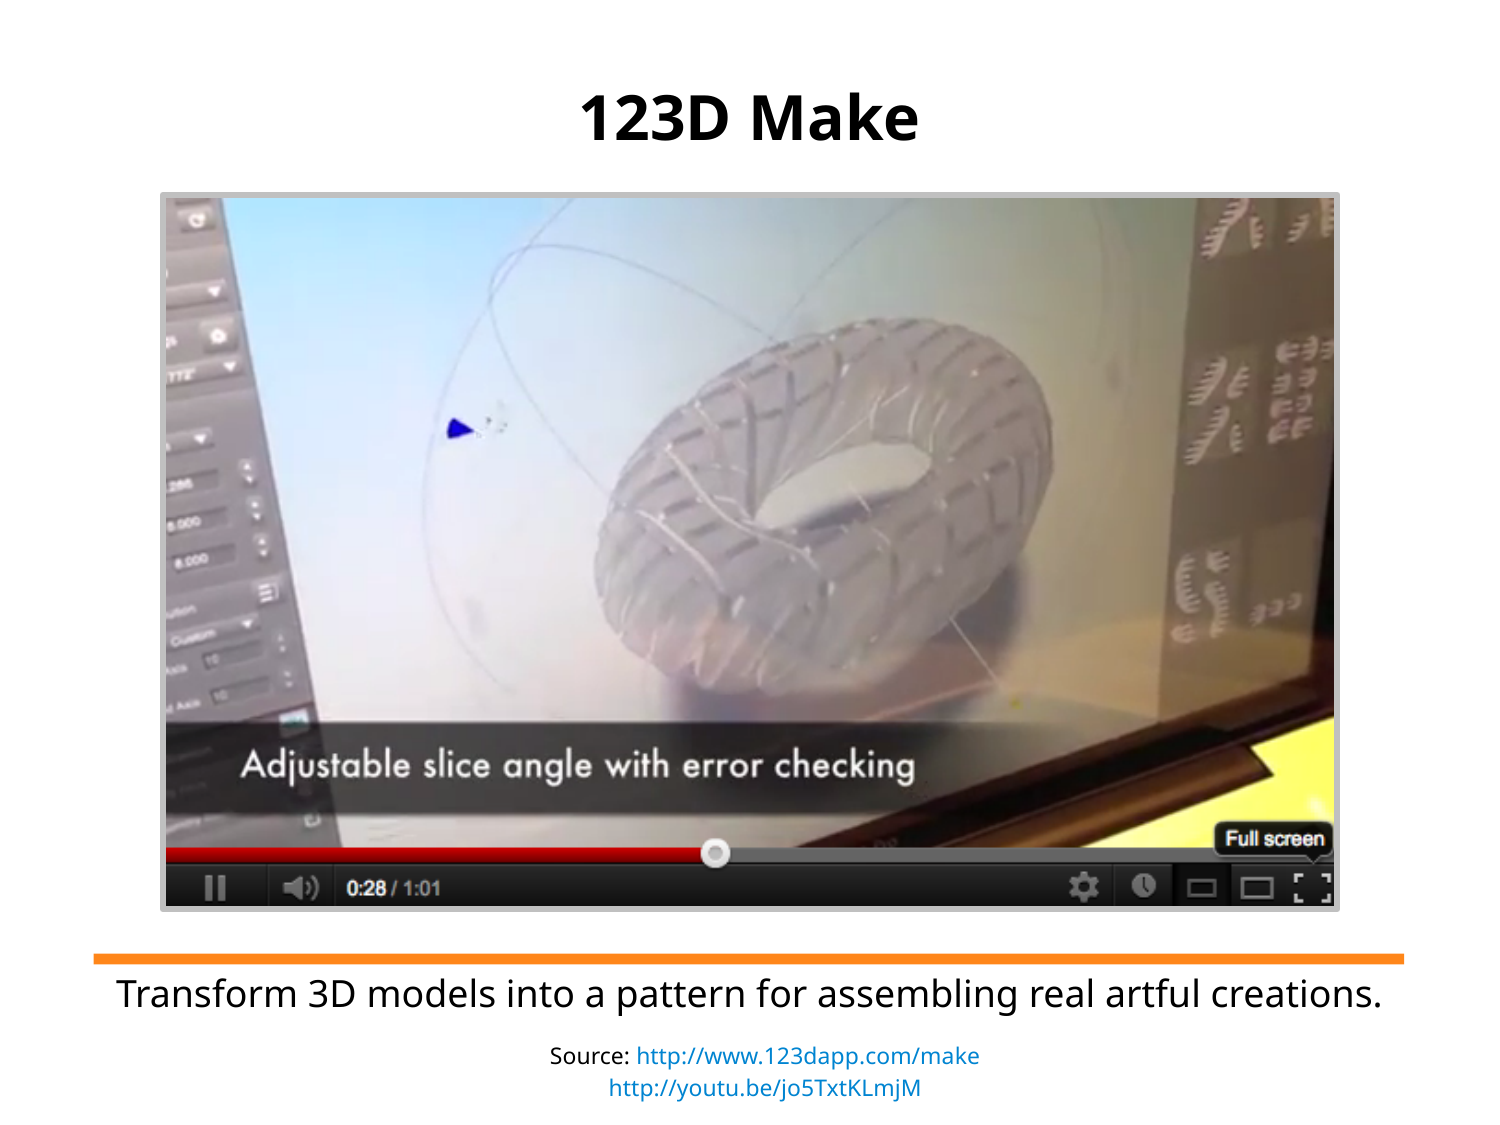

# 123D Make
Transform 3D models into a pattern for assembling real artful creations.
Source: http://www.123dapp.com/make
http://youtu.be/jo5TxtKLmjM